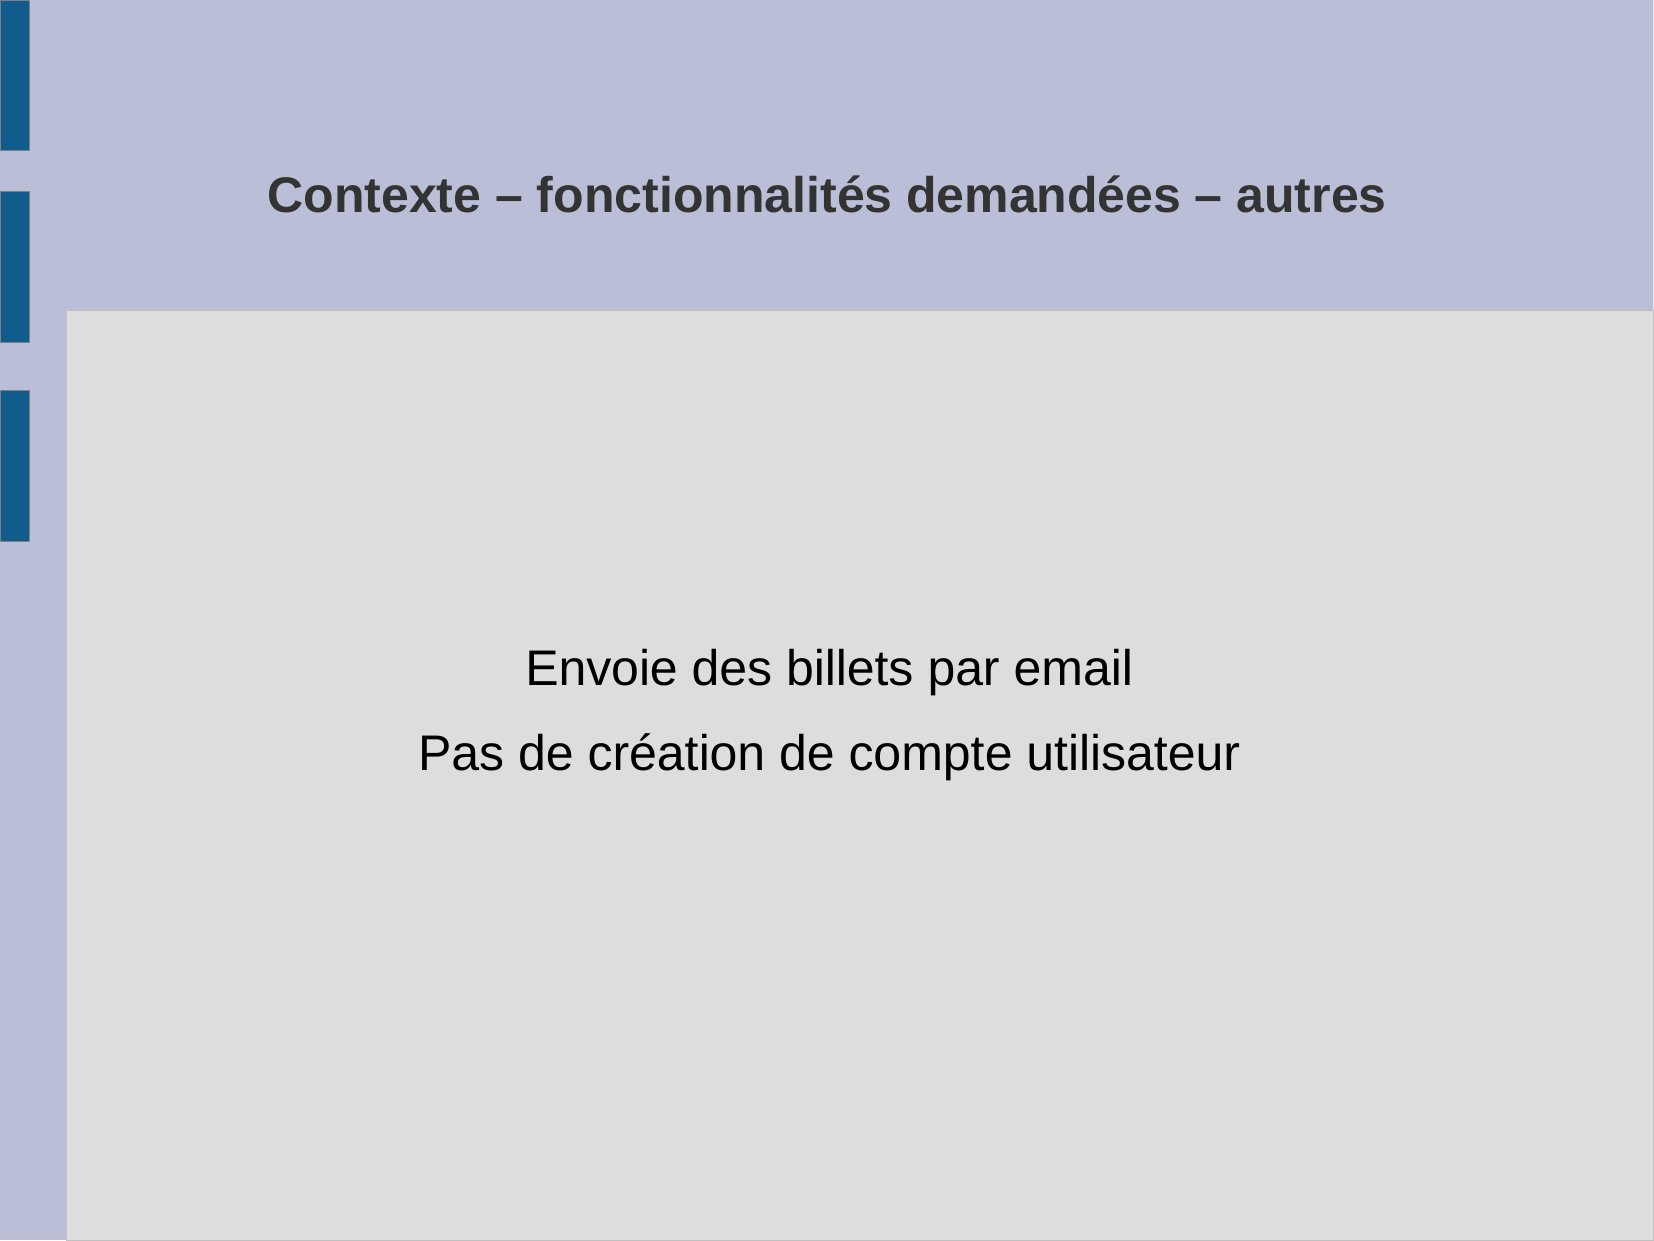

# Contexte – fonctionnalités demandées – autres
Envoie des billets par email
Pas de création de compte utilisateur